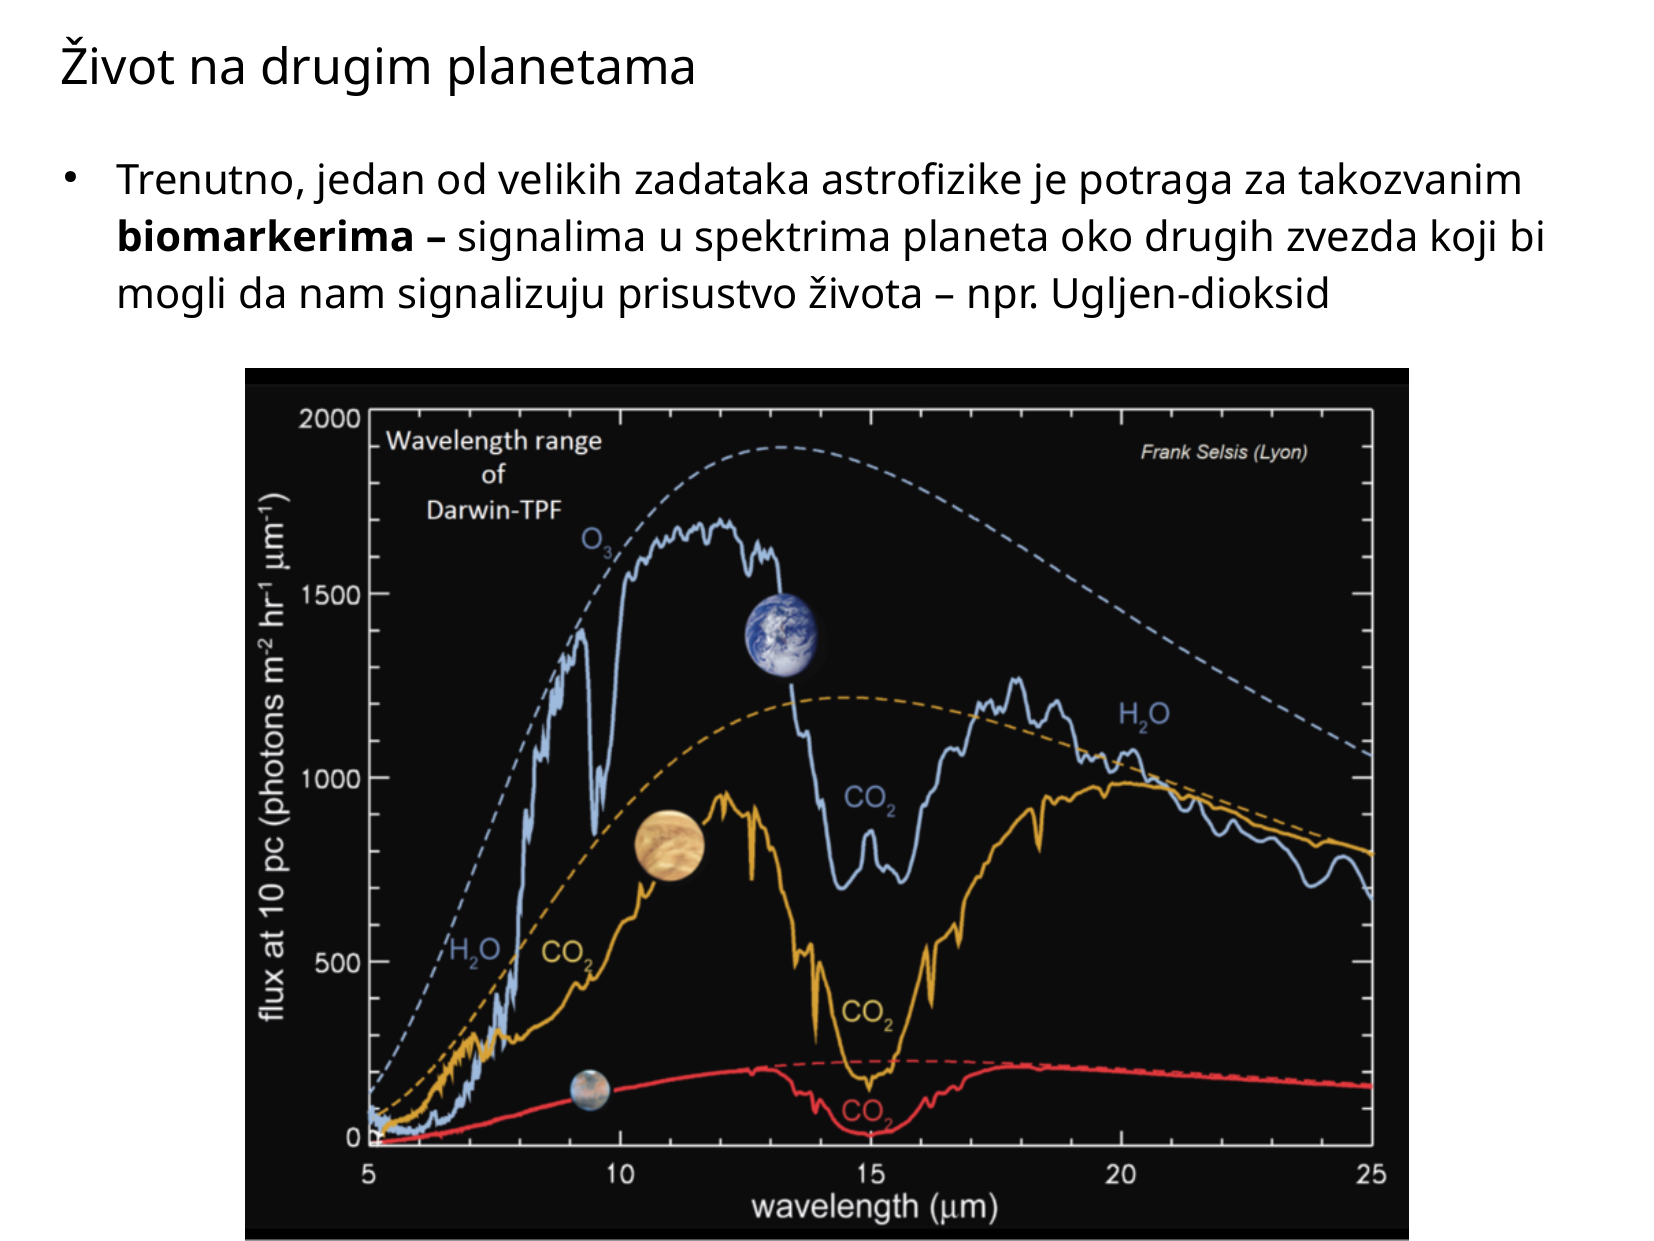

# Život na drugim planetama
Trenutno, jedan od velikih zadataka astrofizike je potraga za takozvanim biomarkerima – signalima u spektrima planeta oko drugih zvezda koji bi mogli da nam signalizuju prisustvo života – npr. Ugljen-dioksid